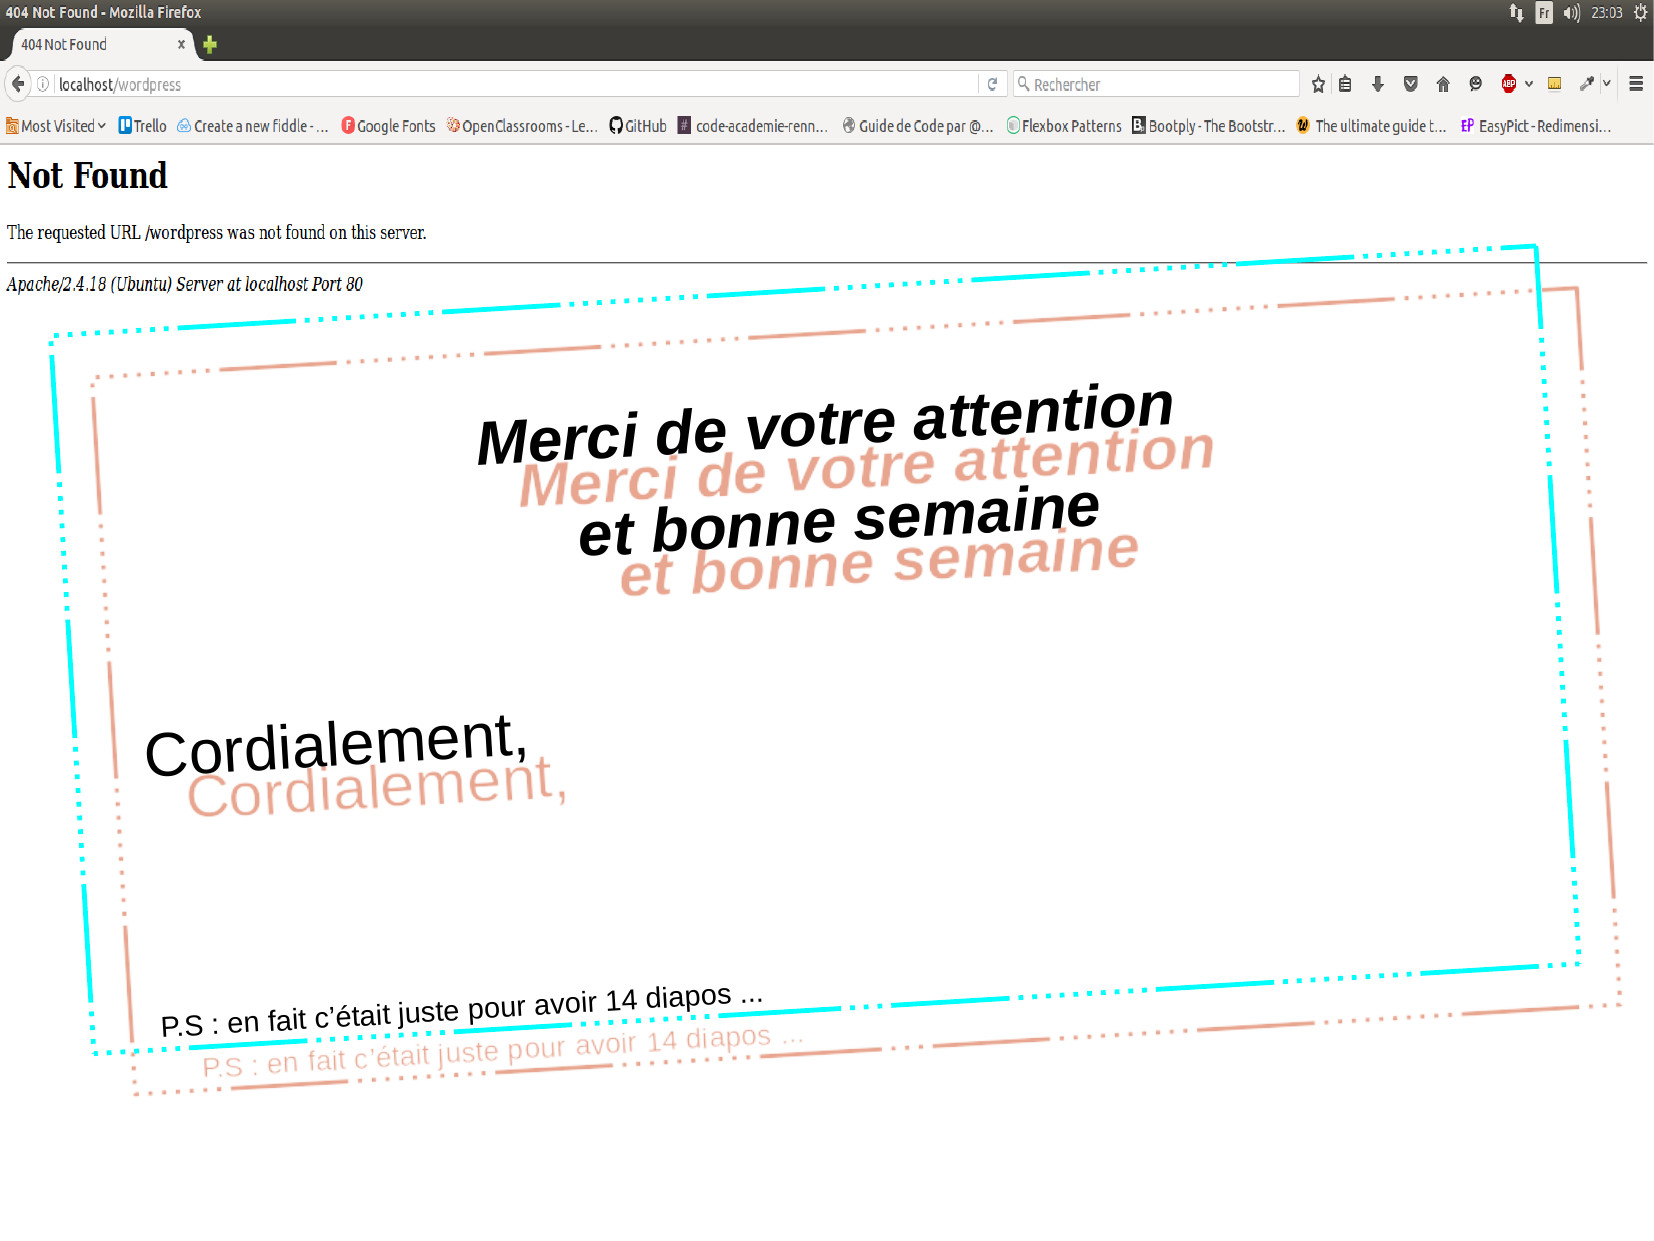

# Merci de votre attention
et bonne semaine
Cordialement,
P.S : en fait c’était juste pour avoir 14 diapos ...